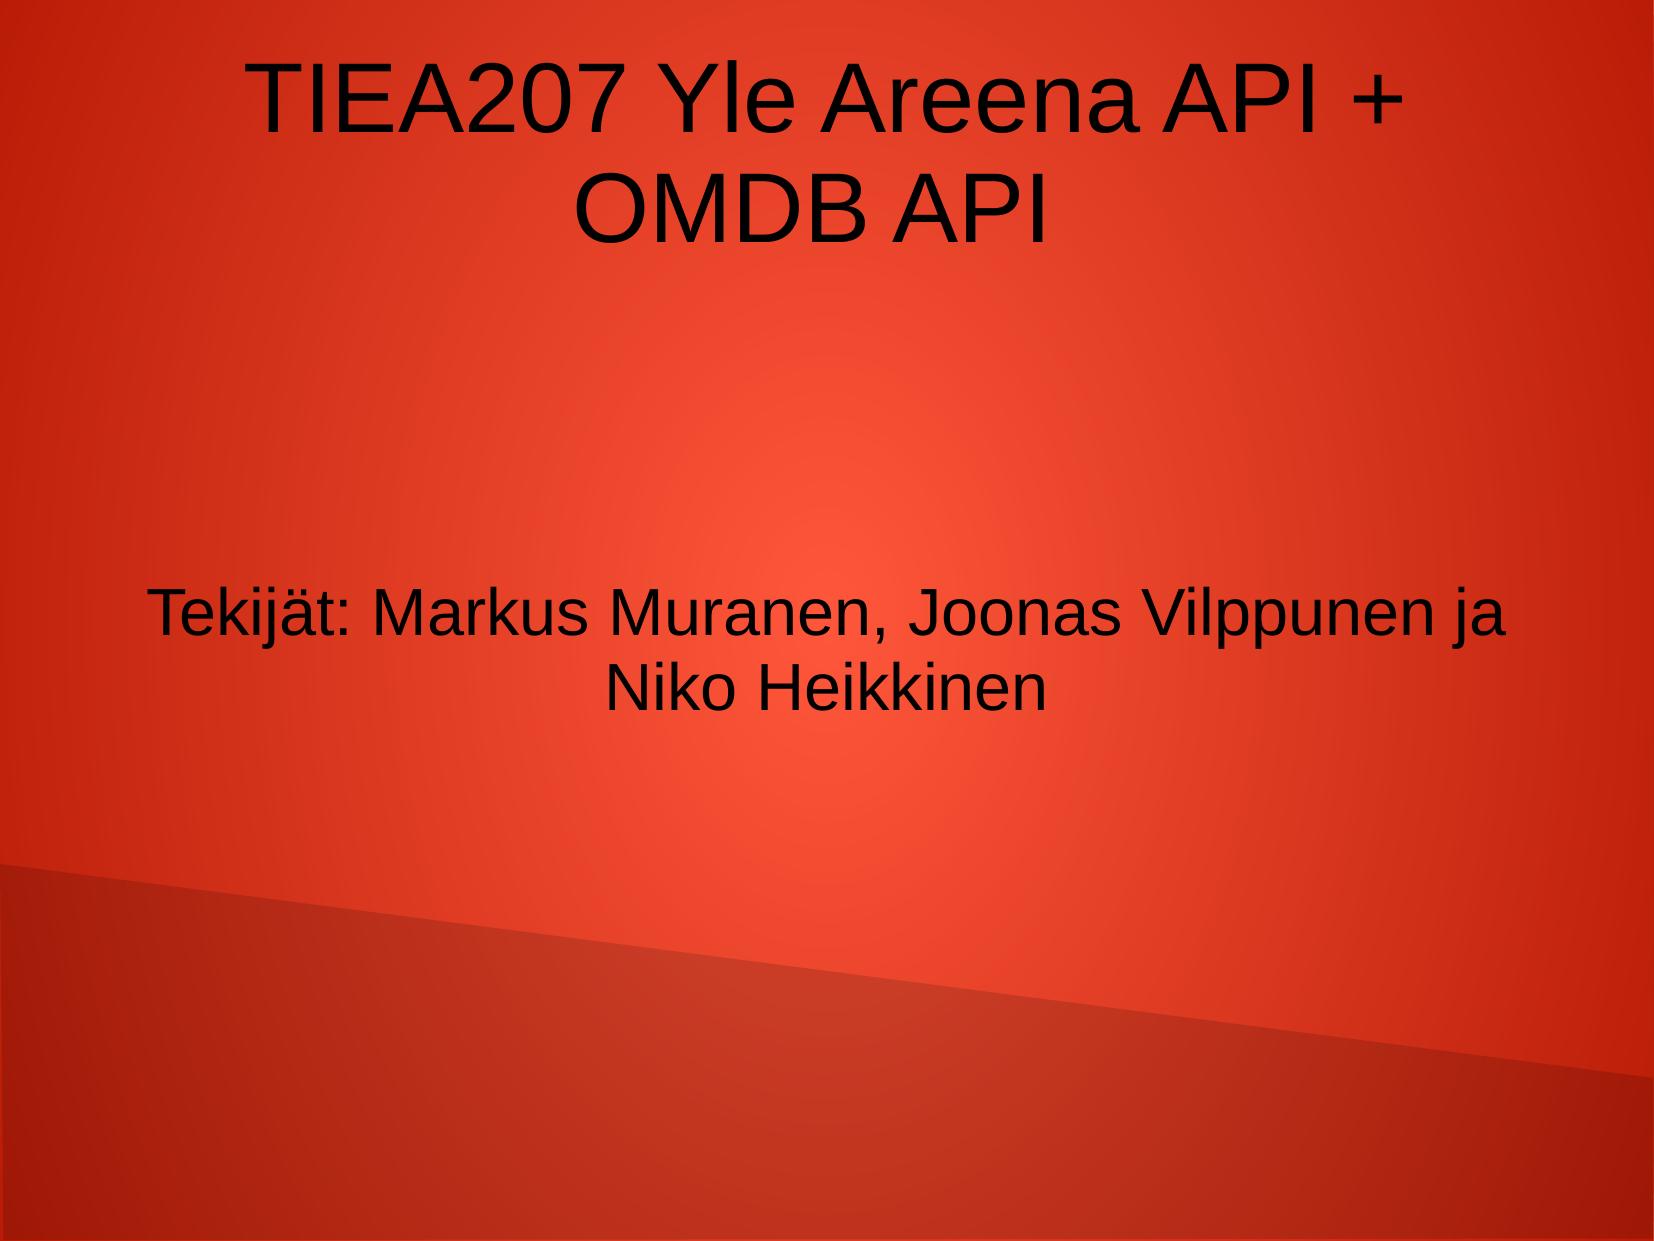

# TIEA207 Yle Areena API + OMDB API
Tekijät: Markus Muranen, Joonas Vilppunen ja Niko Heikkinen